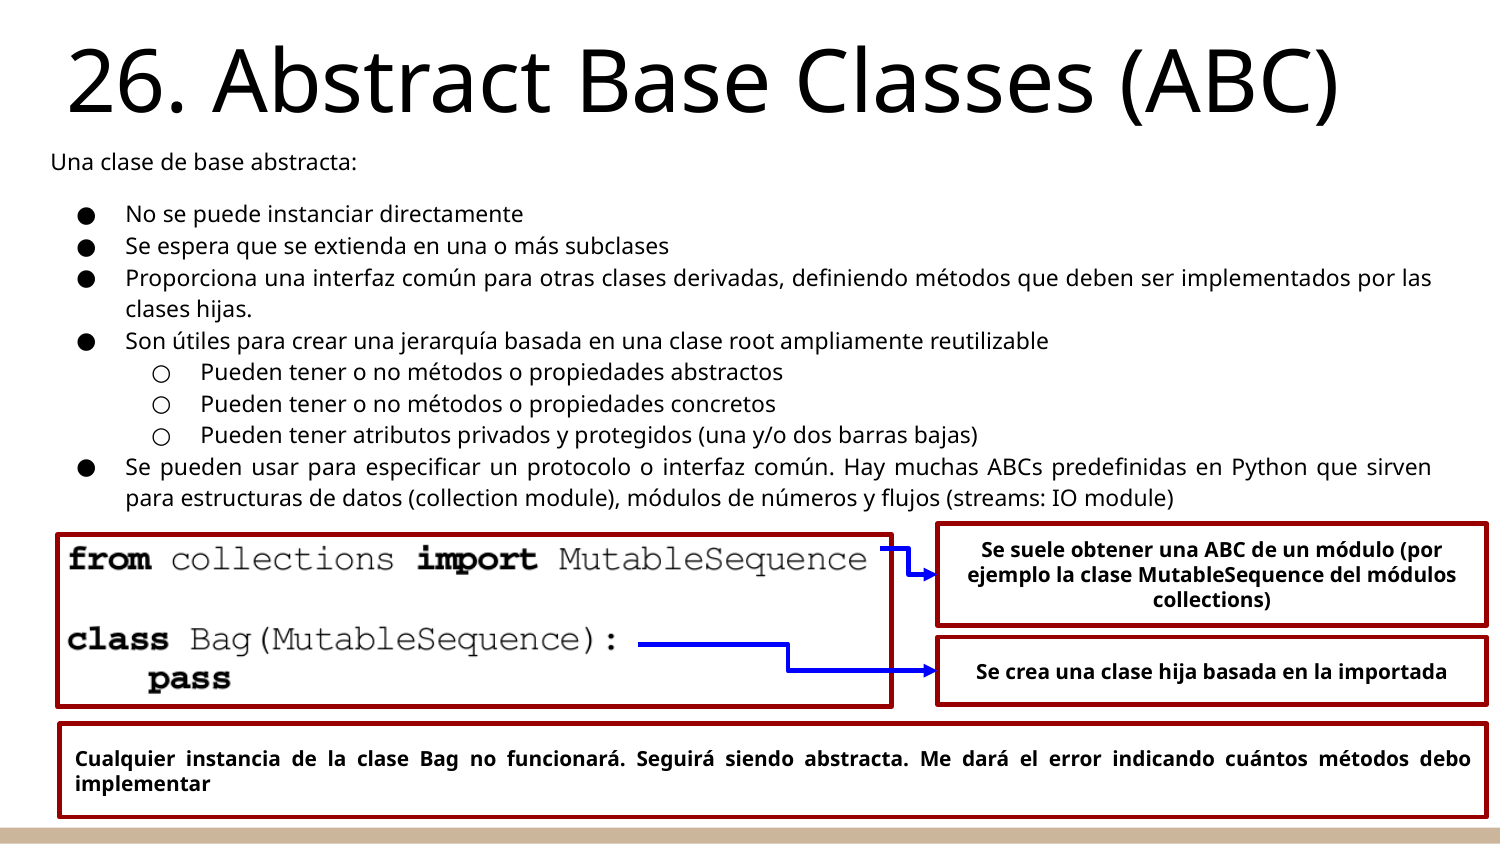

# 26. Abstract Base Classes (ABC)
Una clase de base abstracta:
No se puede instanciar directamente
Se espera que se extienda en una o más subclases
Proporciona una interfaz común para otras clases derivadas, definiendo métodos que deben ser implementados por las clases hijas.
Son útiles para crear una jerarquía basada en una clase root ampliamente reutilizable
Pueden tener o no métodos o propiedades abstractos
Pueden tener o no métodos o propiedades concretos
Pueden tener atributos privados y protegidos (una y/o dos barras bajas)
Se pueden usar para especificar un protocolo o interfaz común. Hay muchas ABCs predefinidas en Python que sirven para estructuras de datos (collection module), módulos de números y flujos (streams: IO module)
Se suele obtener una ABC de un módulo (por ejemplo la clase MutableSequence del módulos collections)
Se crea una clase hija basada en la importada
Cualquier instancia de la clase Bag no funcionará. Seguirá siendo abstracta. Me dará el error indicando cuántos métodos debo implementar